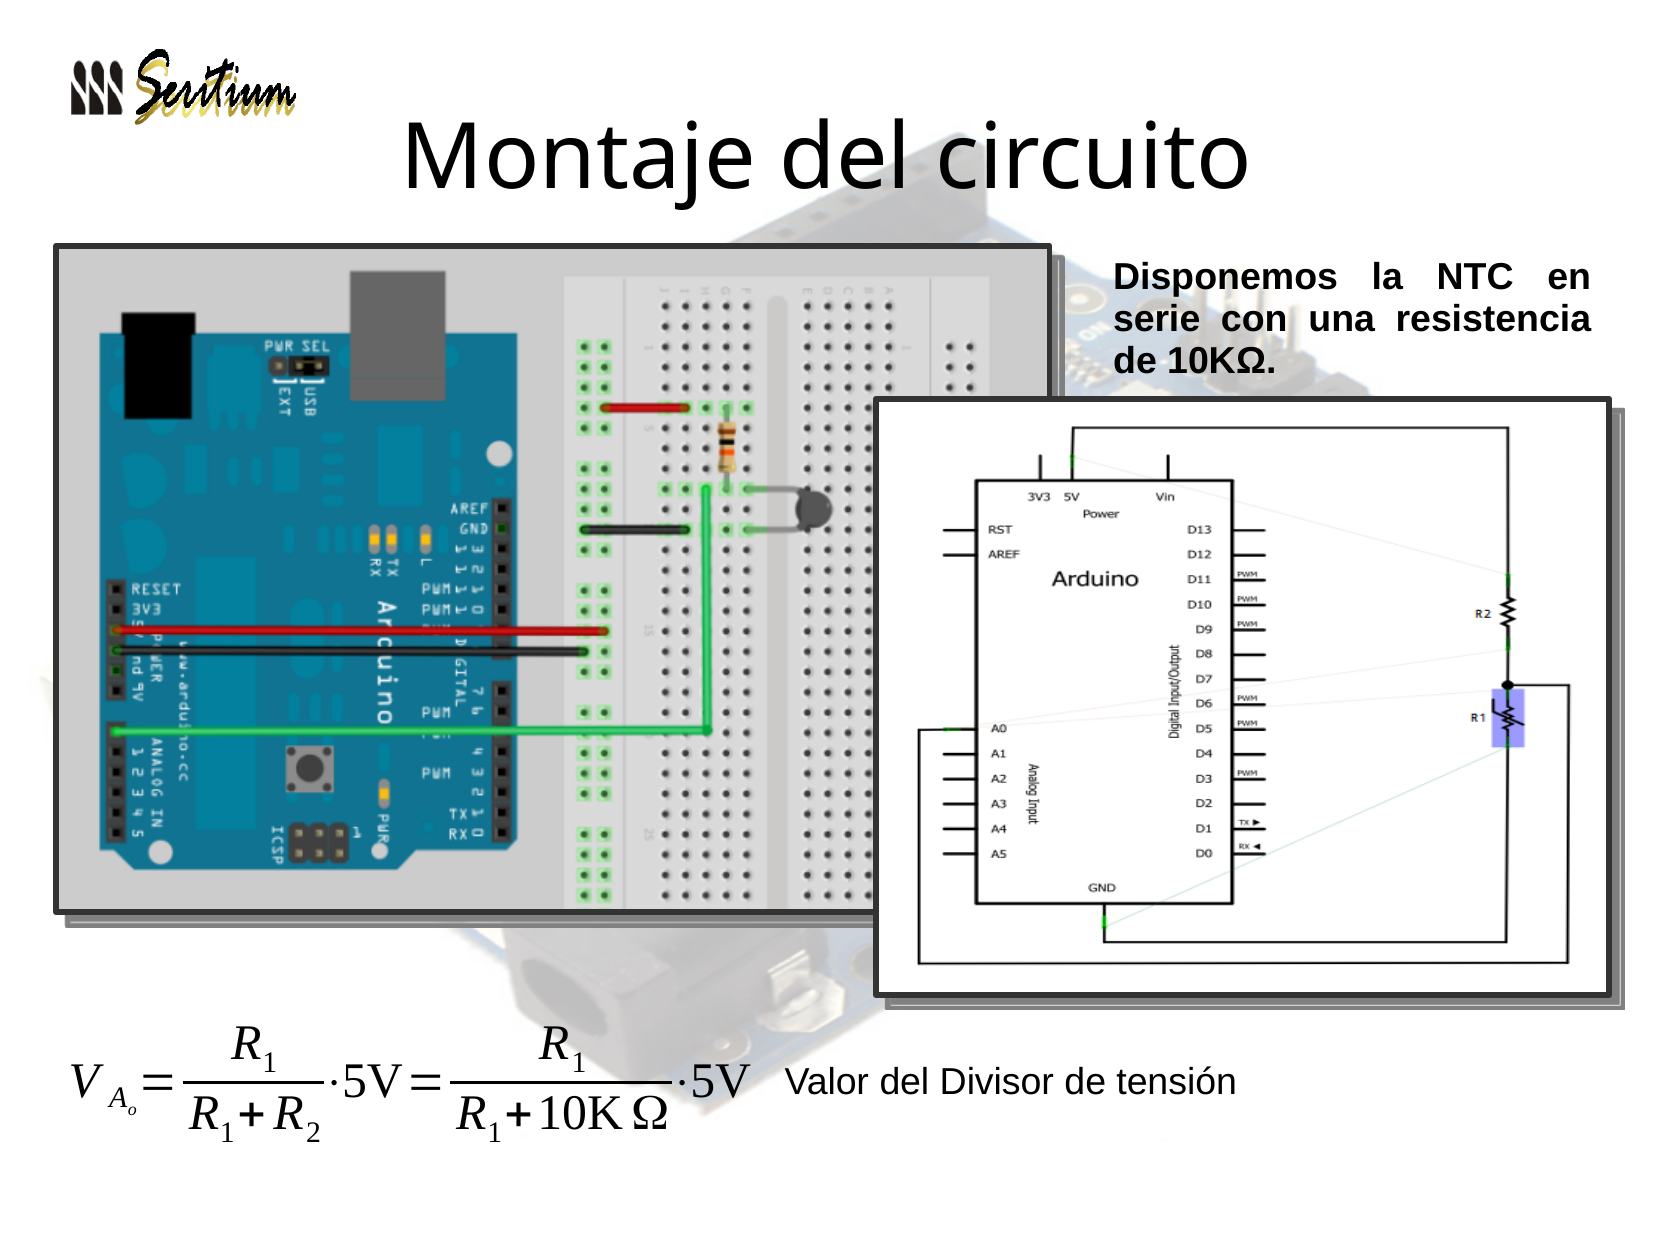

# Montaje del circuito
Disponemos la NTC en serie con una resistencia de 10KΩ.
Valor del Divisor de tensión